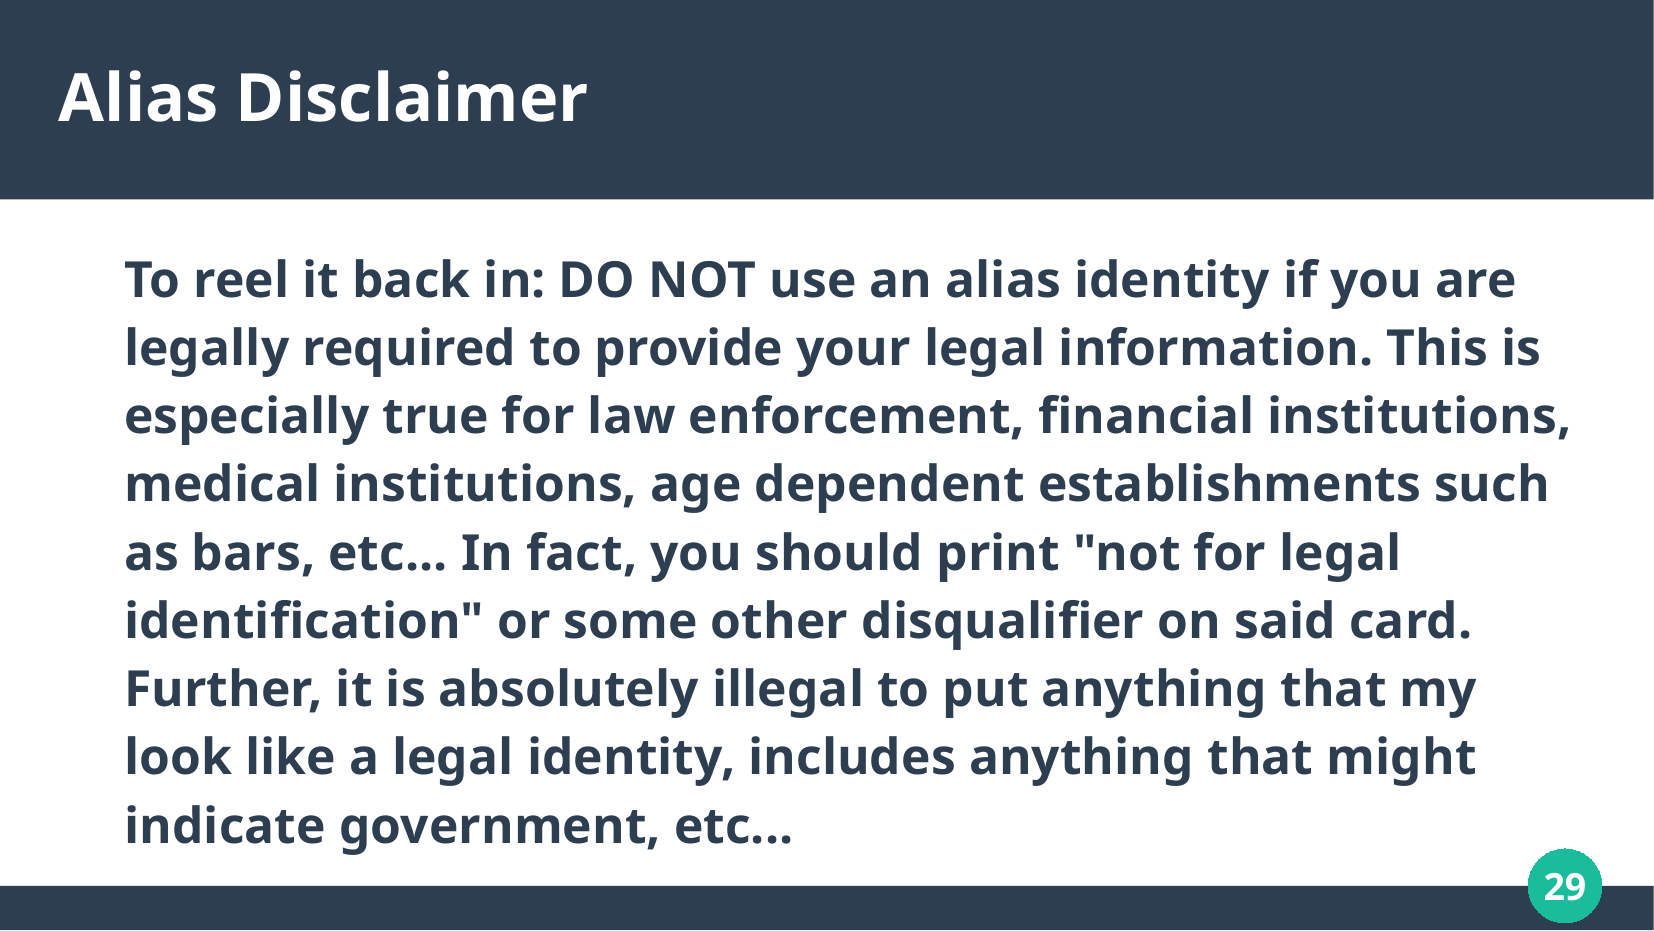

# Alias Disclaimer
To reel it back in: DO NOT use an alias identity if you are legally required to provide your legal information. This is especially true for law enforcement, financial institutions, medical institutions, age dependent establishments such as bars, etc... In fact, you should print "not for legal identification" or some other disqualifier on said card. Further, it is absolutely illegal to put anything that my look like a legal identity, includes anything that might indicate government, etc...
29